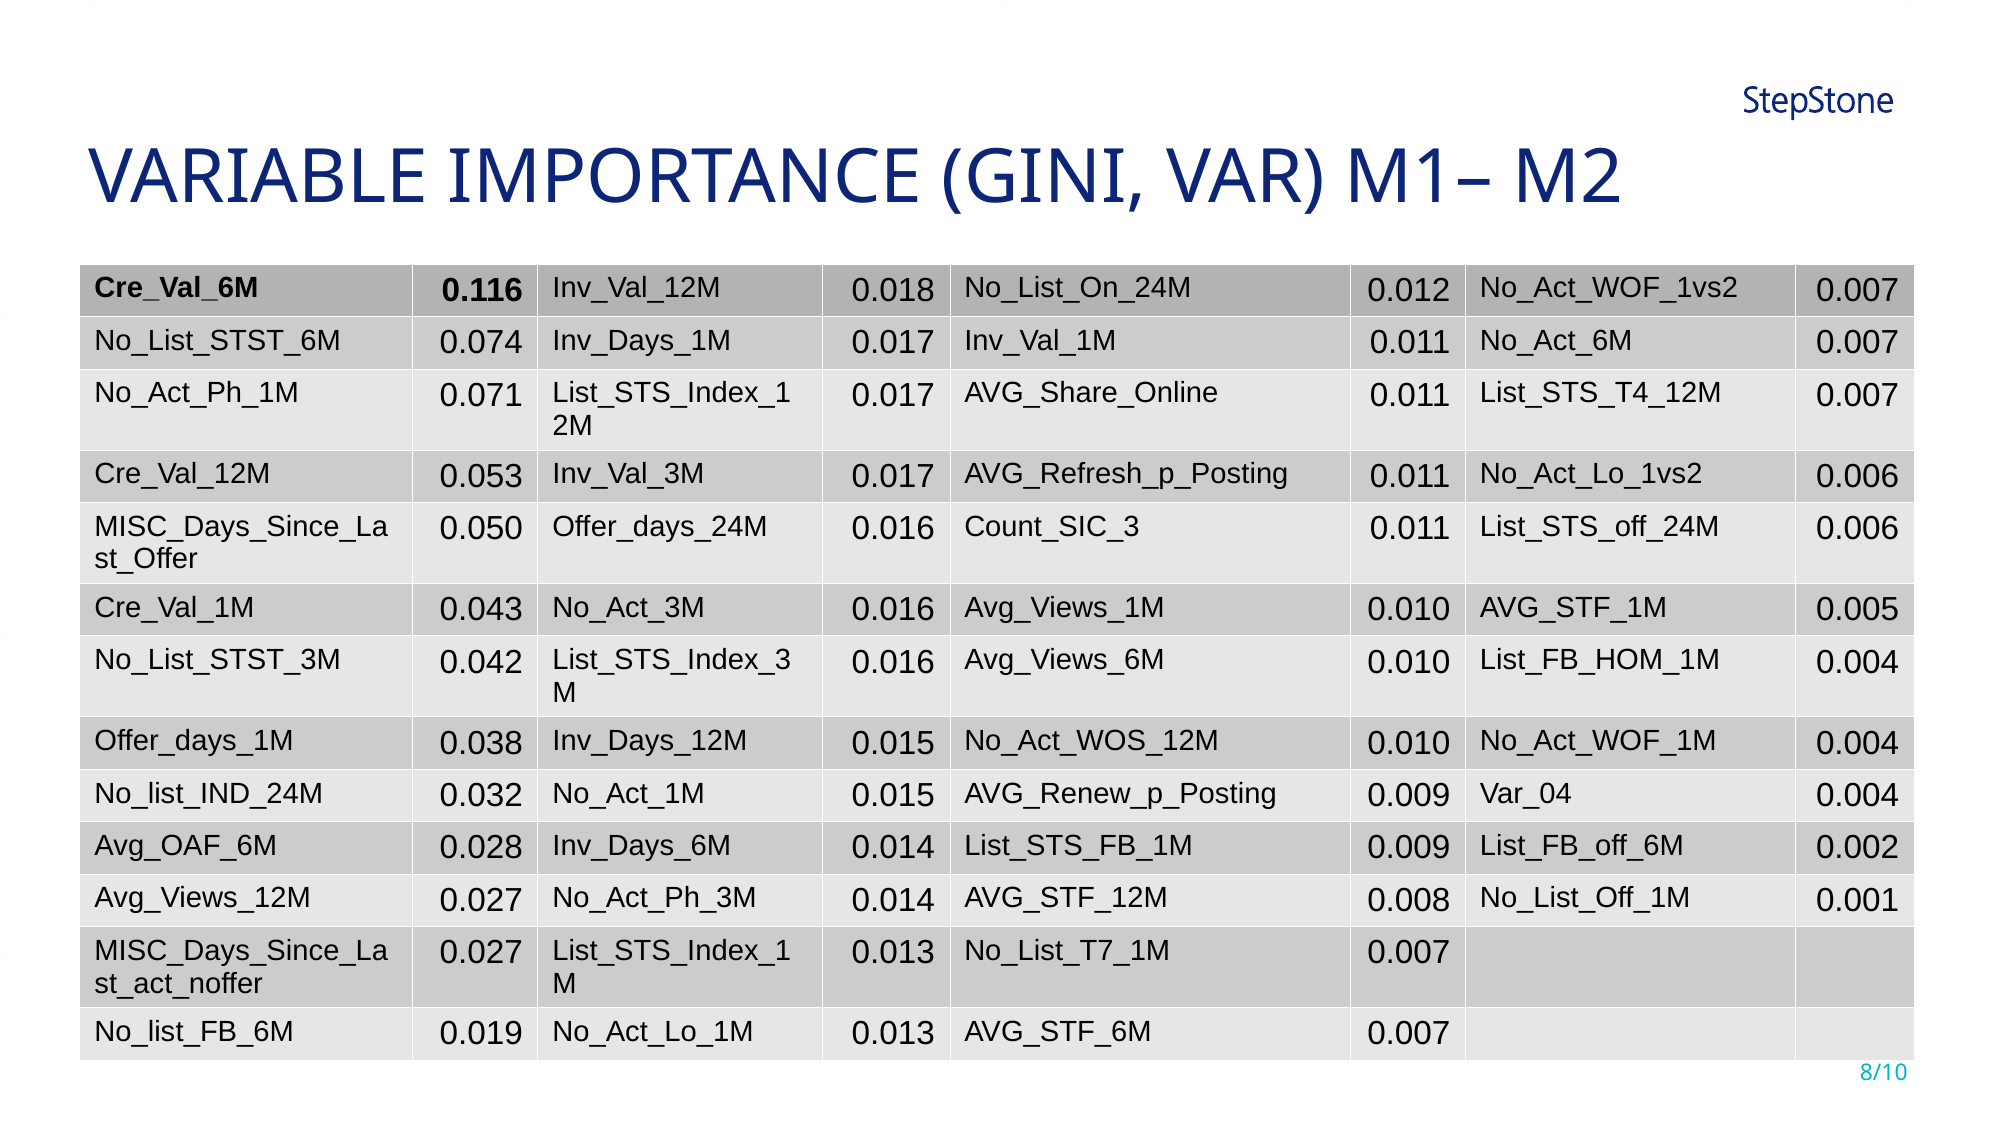

# variable importance (gini, var) M1– M2
| Cre\_Val\_6M | 0.116 | Inv\_Val\_12M | 0.018 | No\_List\_On\_24M | 0.012 | No\_Act\_WOF\_1vs2 | 0.007 |
| --- | --- | --- | --- | --- | --- | --- | --- |
| No\_List\_STST\_6M | 0.074 | Inv\_Days\_1M | 0.017 | Inv\_Val\_1M | 0.011 | No\_Act\_6M | 0.007 |
| No\_Act\_Ph\_1M | 0.071 | List\_STS\_Index\_12M | 0.017 | AVG\_Share\_Online | 0.011 | List\_STS\_T4\_12M | 0.007 |
| Cre\_Val\_12M | 0.053 | Inv\_Val\_3M | 0.017 | AVG\_Refresh\_p\_Posting | 0.011 | No\_Act\_Lo\_1vs2 | 0.006 |
| MISC\_Days\_Since\_Last\_Offer | 0.050 | Offer\_days\_24M | 0.016 | Count\_SIC\_3 | 0.011 | List\_STS\_off\_24M | 0.006 |
| Cre\_Val\_1M | 0.043 | No\_Act\_3M | 0.016 | Avg\_Views\_1M | 0.010 | AVG\_STF\_1M | 0.005 |
| No\_List\_STST\_3M | 0.042 | List\_STS\_Index\_3M | 0.016 | Avg\_Views\_6M | 0.010 | List\_FB\_HOM\_1M | 0.004 |
| Offer\_days\_1M | 0.038 | Inv\_Days\_12M | 0.015 | No\_Act\_WOS\_12M | 0.010 | No\_Act\_WOF\_1M | 0.004 |
| No\_list\_IND\_24M | 0.032 | No\_Act\_1M | 0.015 | AVG\_Renew\_p\_Posting | 0.009 | Var\_04 | 0.004 |
| Avg\_OAF\_6M | 0.028 | Inv\_Days\_6M | 0.014 | List\_STS\_FB\_1M | 0.009 | List\_FB\_off\_6M | 0.002 |
| Avg\_Views\_12M | 0.027 | No\_Act\_Ph\_3M | 0.014 | AVG\_STF\_12M | 0.008 | No\_List\_Off\_1M | 0.001 |
| MISC\_Days\_Since\_Last\_act\_noffer | 0.027 | List\_STS\_Index\_1M | 0.013 | No\_List\_T7\_1M | 0.007 | | |
| No\_list\_FB\_6M | 0.019 | No\_Act\_Lo\_1M | 0.013 | AVG\_STF\_6M | 0.007 | | |
Final evaluation using test data: from €4.299.377 (100% leads), one can keep €4.329.002 (99.78%) by pursuing only 40% of the leads
Variable importance (average of M1, M2, M3) , (using gini/var metrics)
8/10